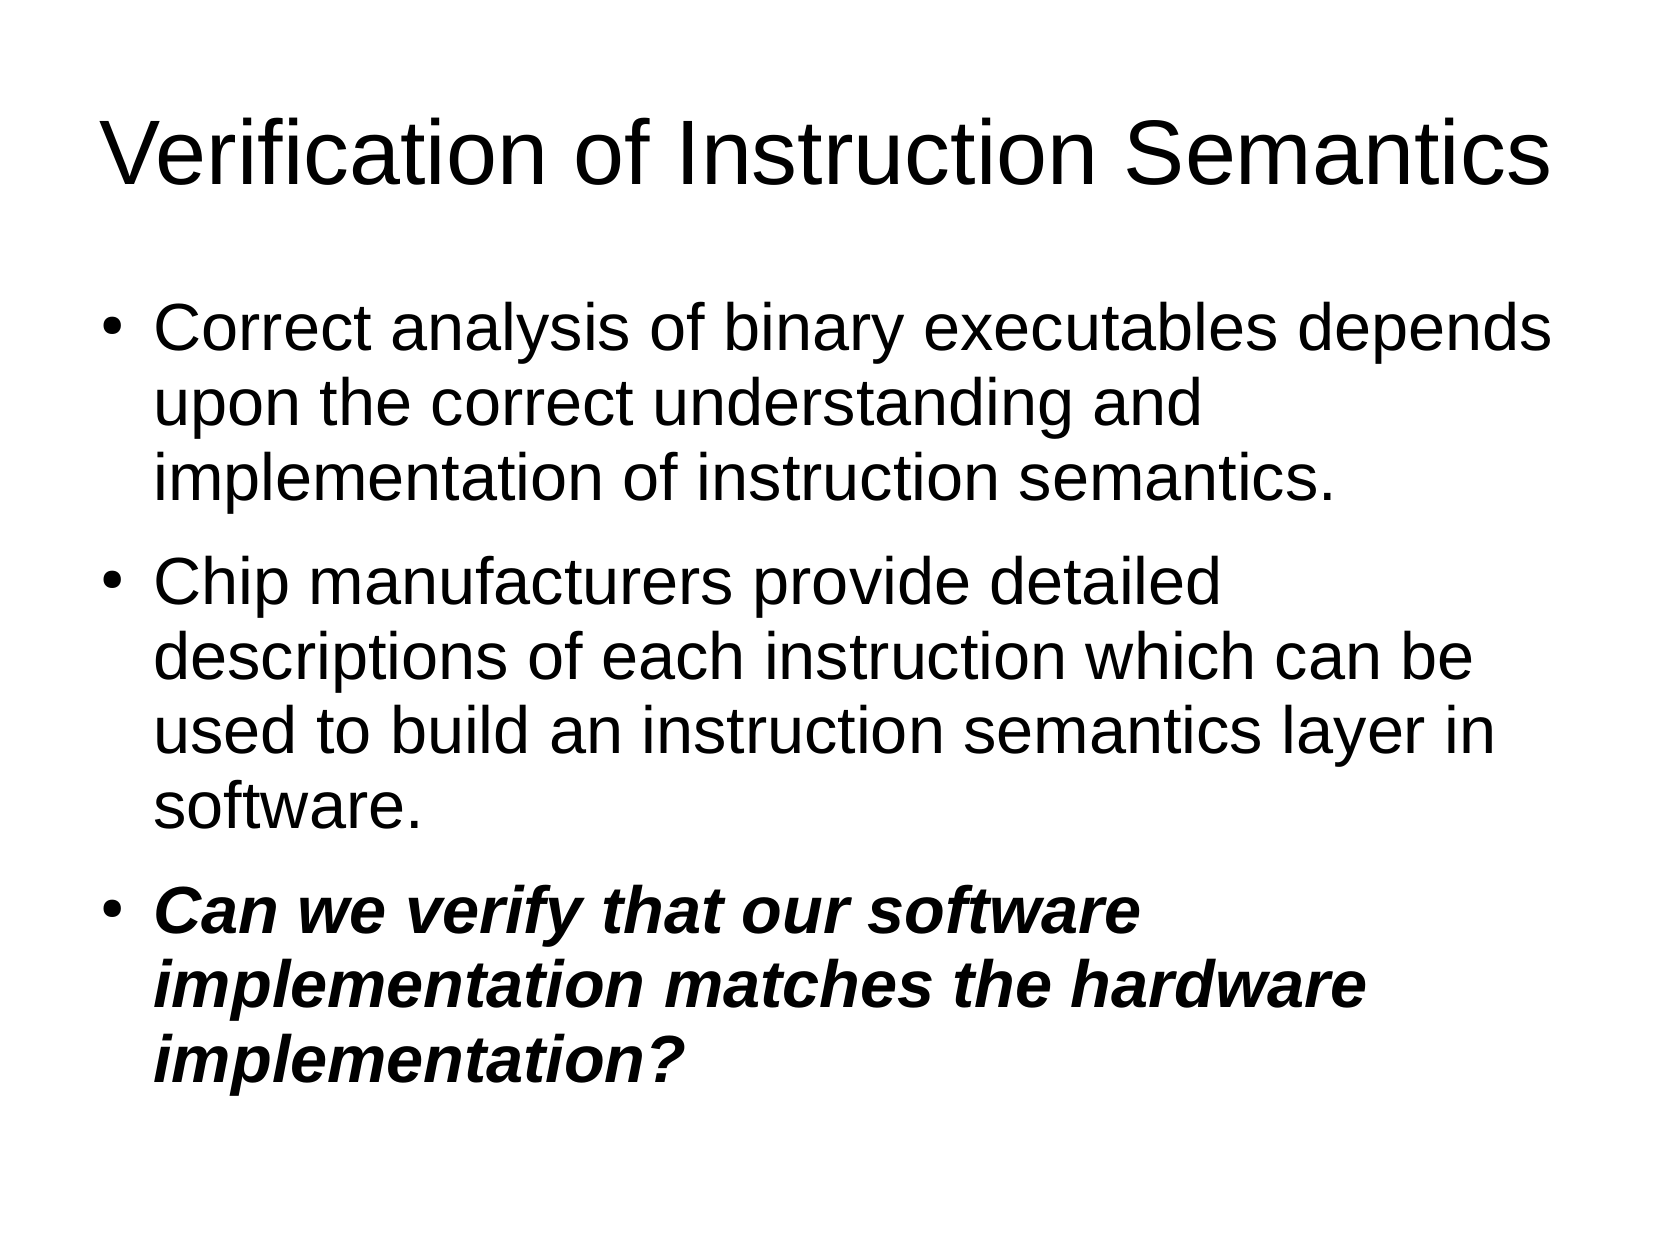

# Verification of Instruction Semantics
Correct analysis of binary executables depends upon the correct understanding and implementation of instruction semantics.
Chip manufacturers provide detailed descriptions of each instruction which can be used to build an instruction semantics layer in software.
Can we verify that our software implementation matches the hardware implementation?